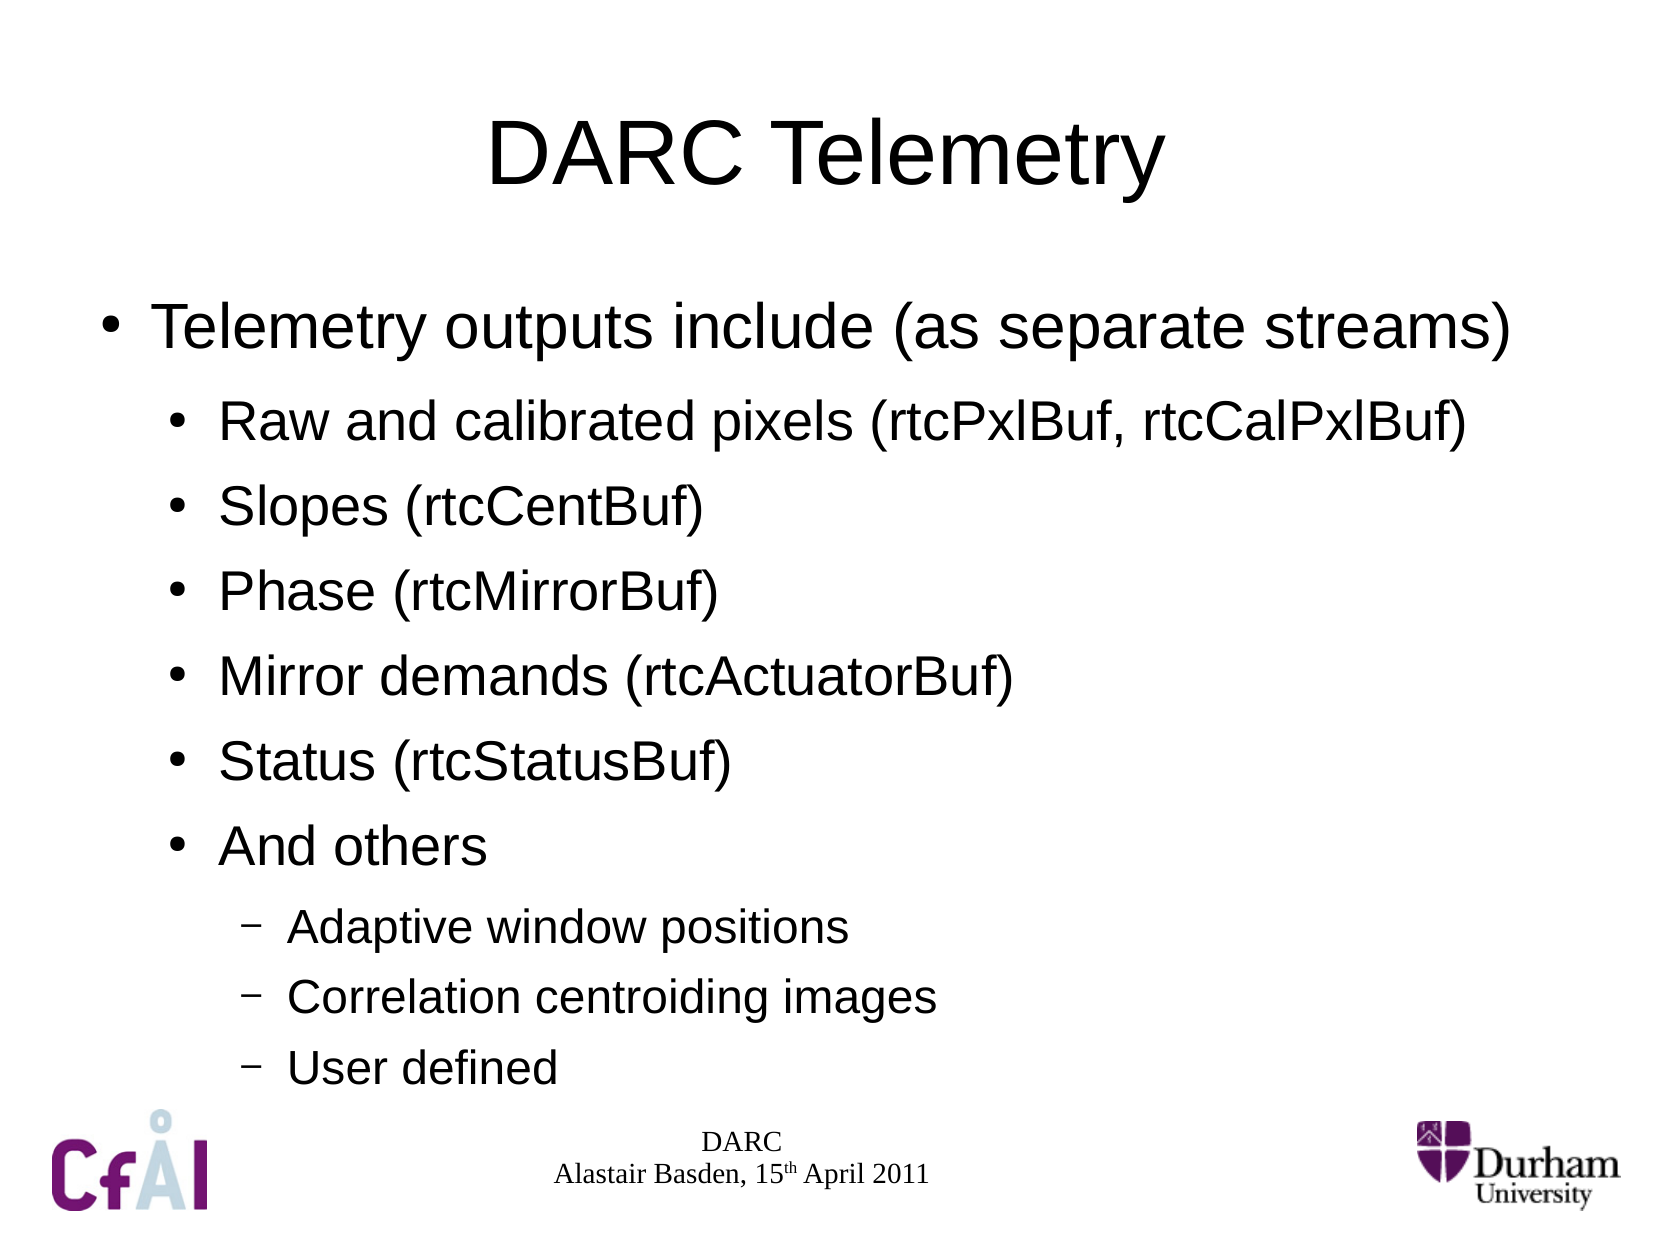

# DARC Telemetry
Telemetry outputs include (as separate streams)
Raw and calibrated pixels (rtcPxlBuf, rtcCalPxlBuf)
Slopes (rtcCentBuf)
Phase (rtcMirrorBuf)
Mirror demands (rtcActuatorBuf)
Status (rtcStatusBuf)
And others
Adaptive window positions
Correlation centroiding images
User defined
test